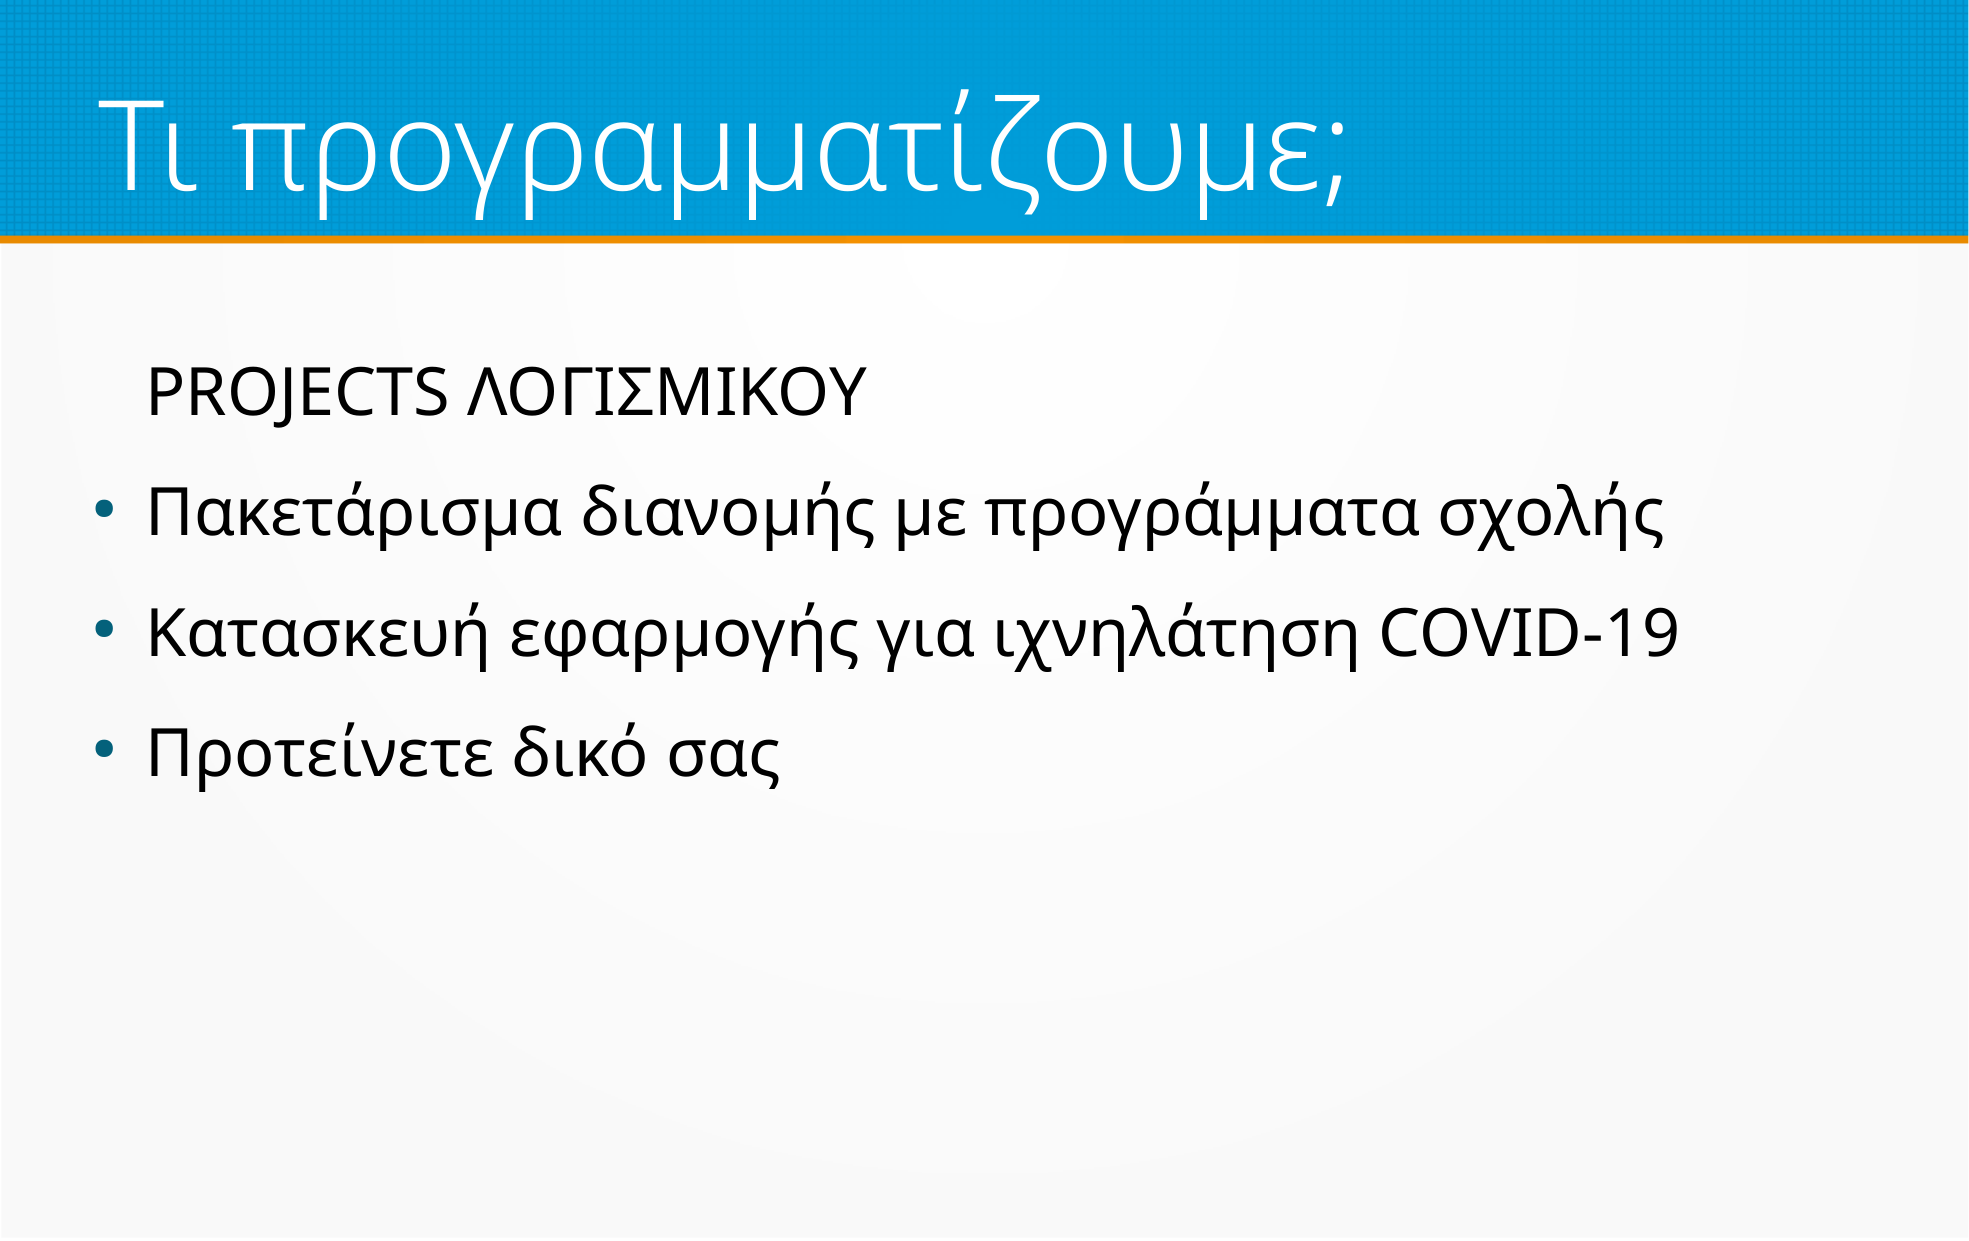

# Τι προγραμματίζουμε;
PROJECTS ΛΟΓΙΣΜΙΚΟΥ
Πακετάρισμα διανομής με προγράμματα σχολής
Κατασκευή εφαρμογής για ιχνηλάτηση COVID-19
Προτείνετε δικό σας